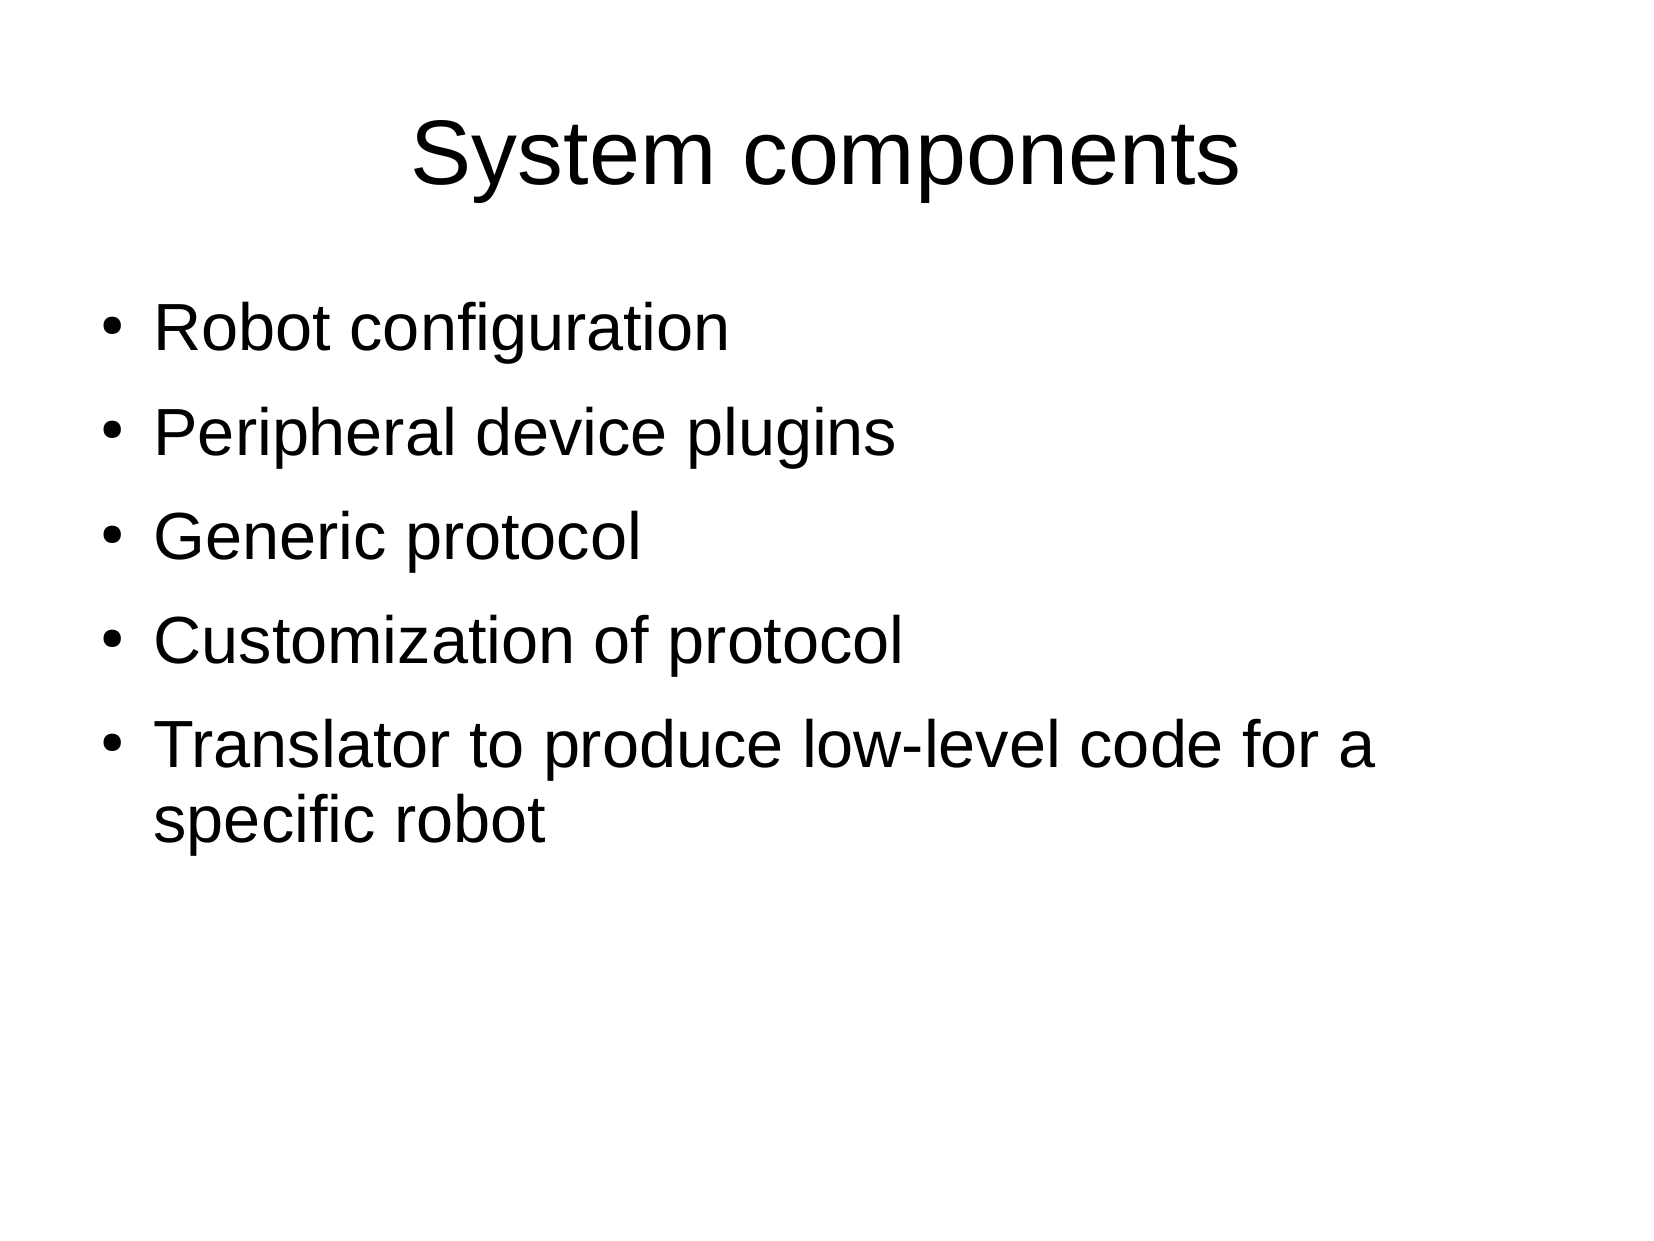

# System components
Robot configuration
Peripheral device plugins
Generic protocol
Customization of protocol
Translator to produce low-level code for a specific robot